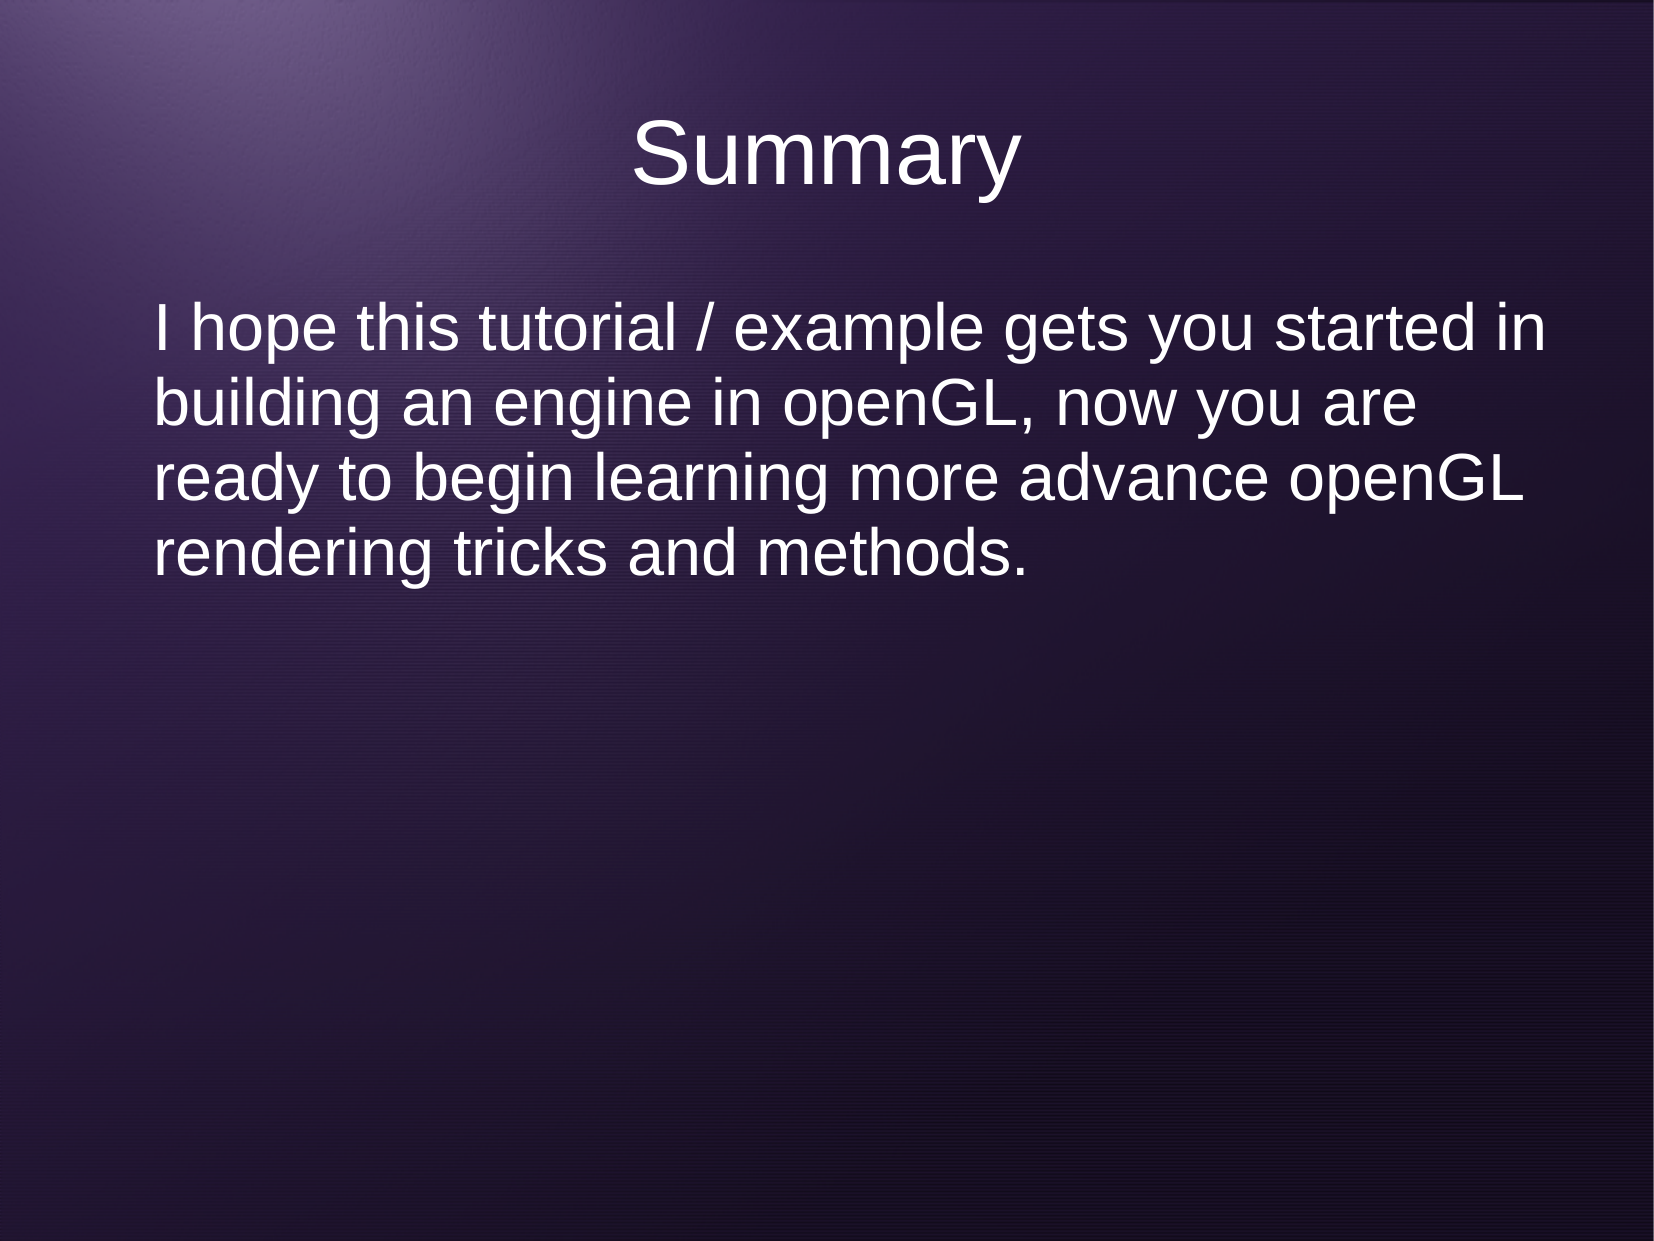

# Summary
I hope this tutorial / example gets you started in building an engine in openGL, now you are ready to begin learning more advance openGL rendering tricks and methods.